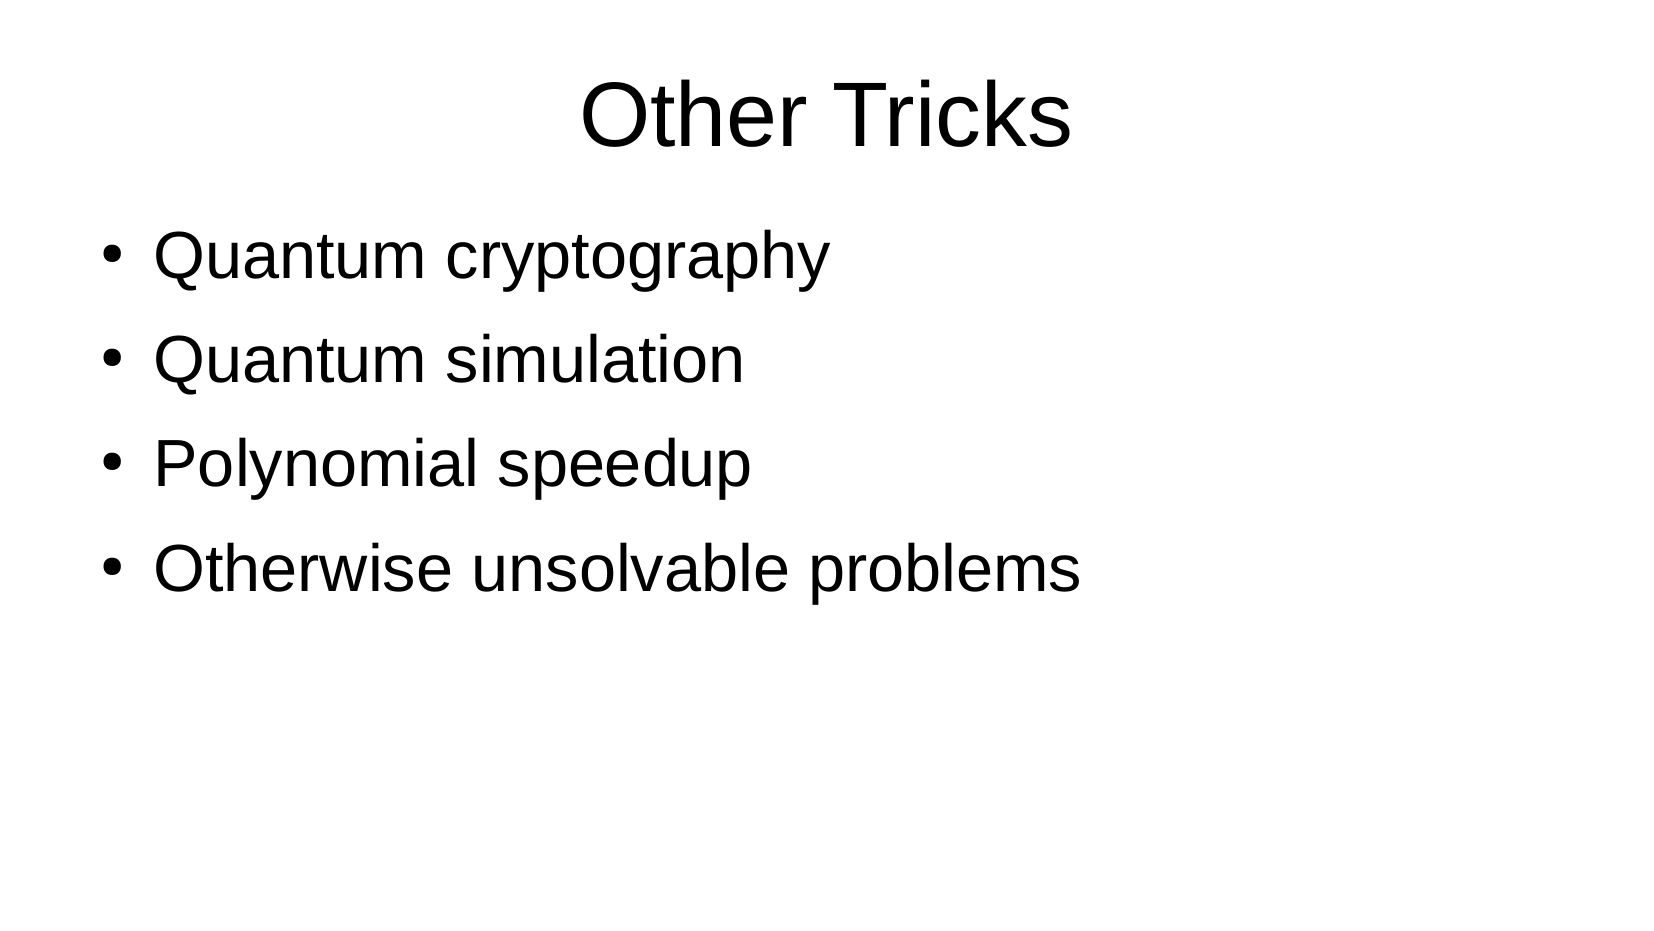

# Other Tricks
Quantum cryptography
Quantum simulation
Polynomial speedup
Otherwise unsolvable problems